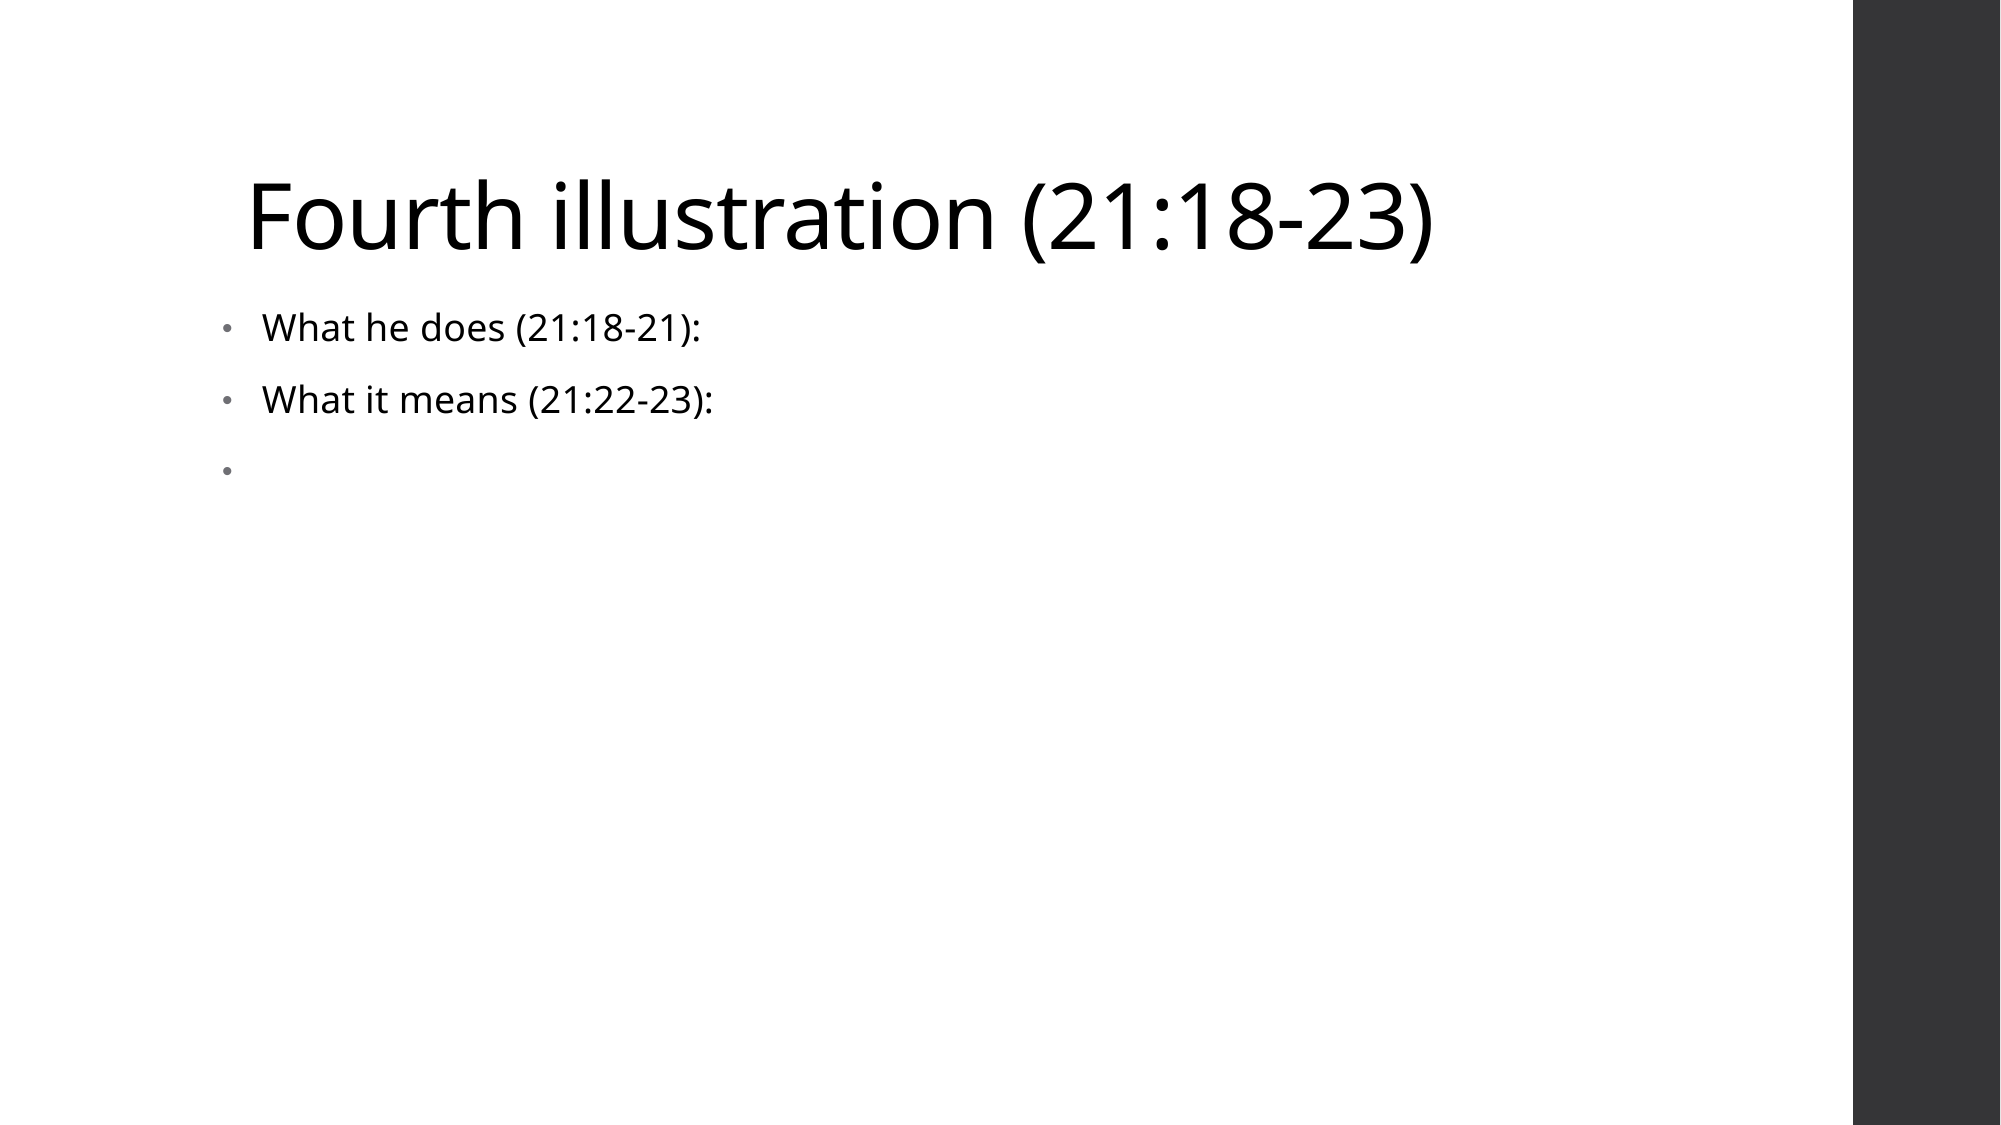

# Fourth illustration (21:18-23)
 What he does (21:18-21):
 What it means (21:22-23):